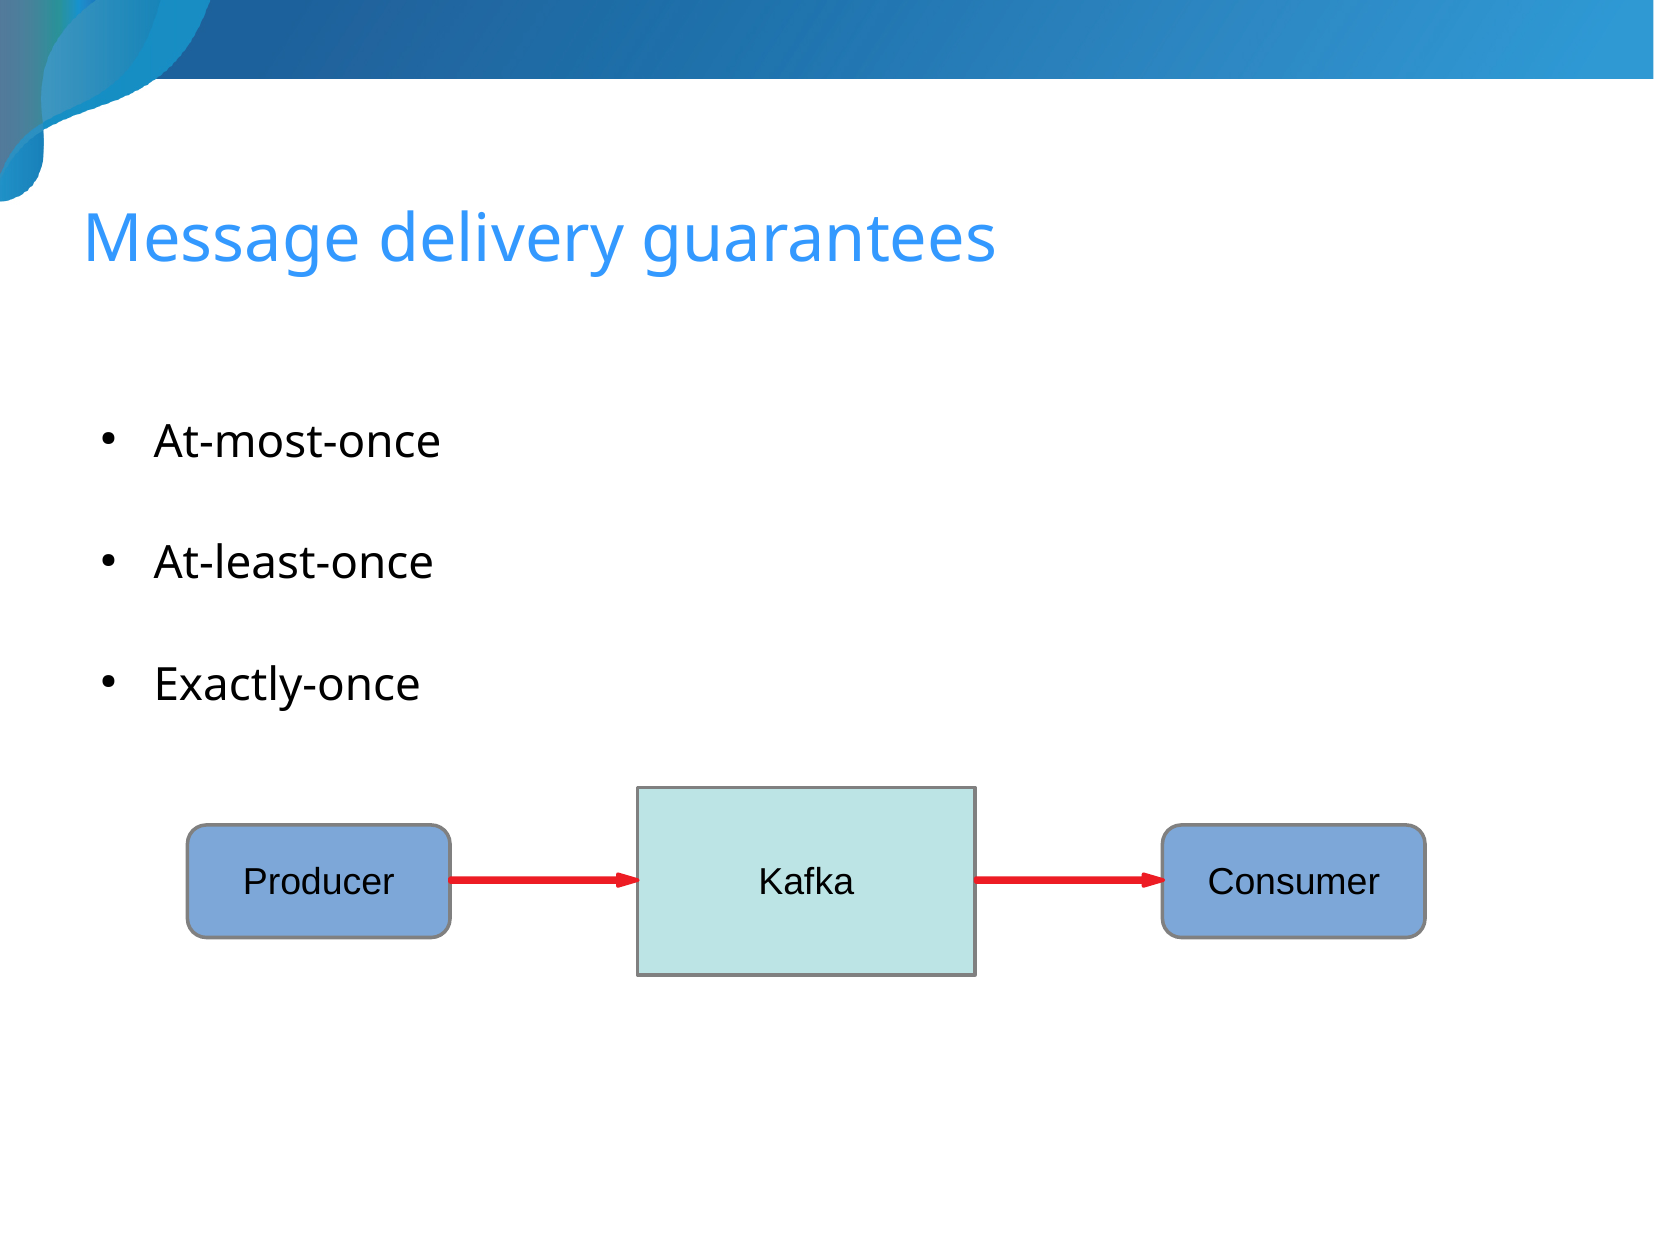

# Message delivery guarantees
At-most-once
At-least-once
Exactly-once
Kafka
Producer
Consumer